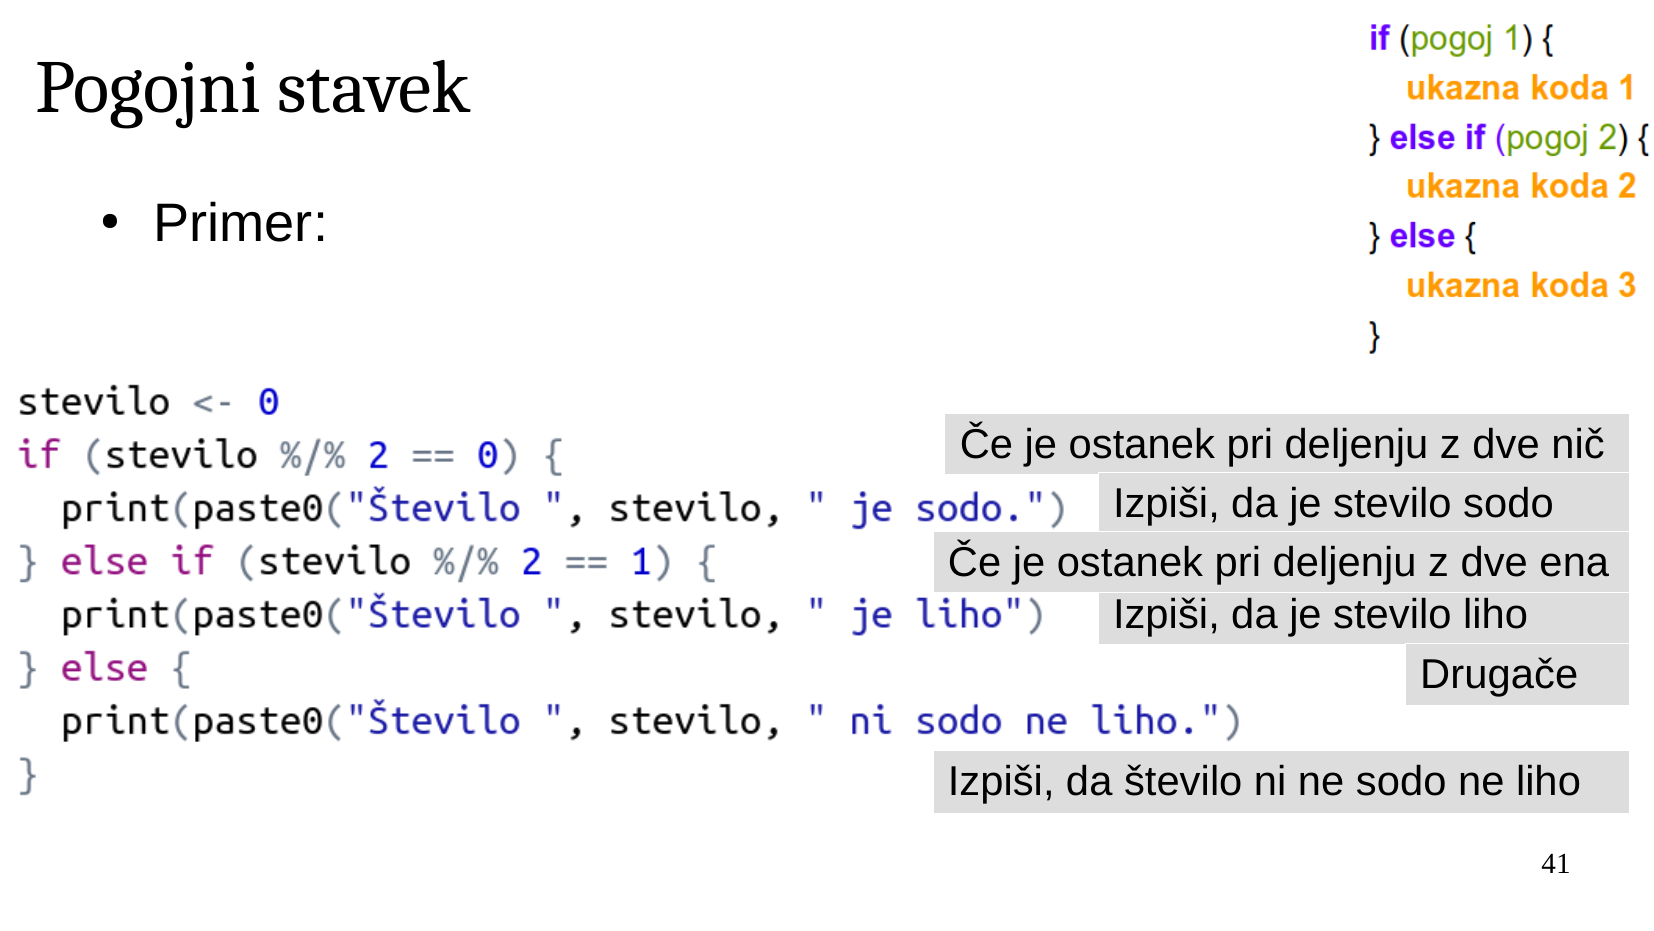

# Pogojni stavek
Primer:
Če je ostanek pri deljenju z dve nič
Izpiši, da je stevilo sodo
Če je ostanek pri deljenju z dve ena
Izpiši, da je stevilo liho
Drugače
Izpiši, da število ni ne sodo ne liho
41